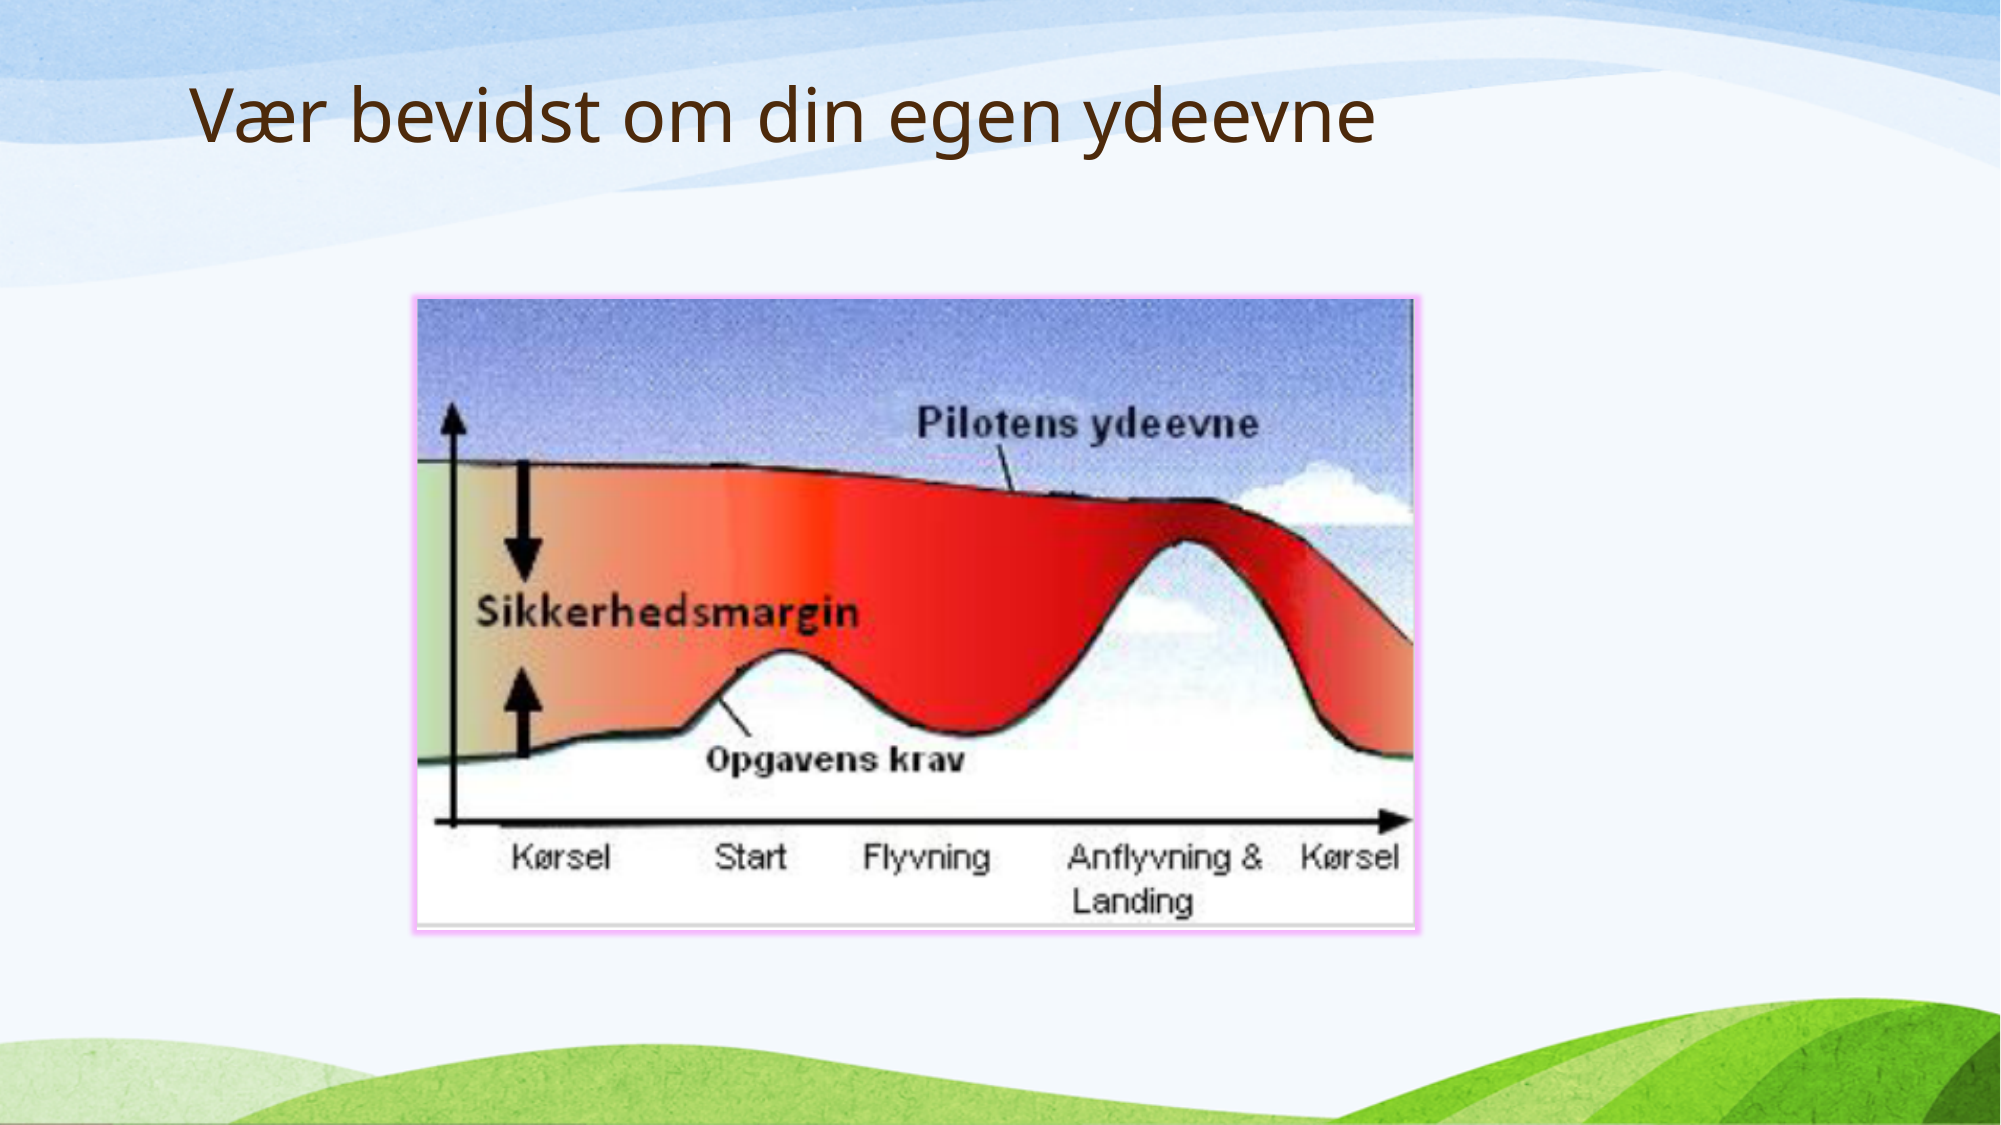

# Vær bevidst om din egen ydeevne